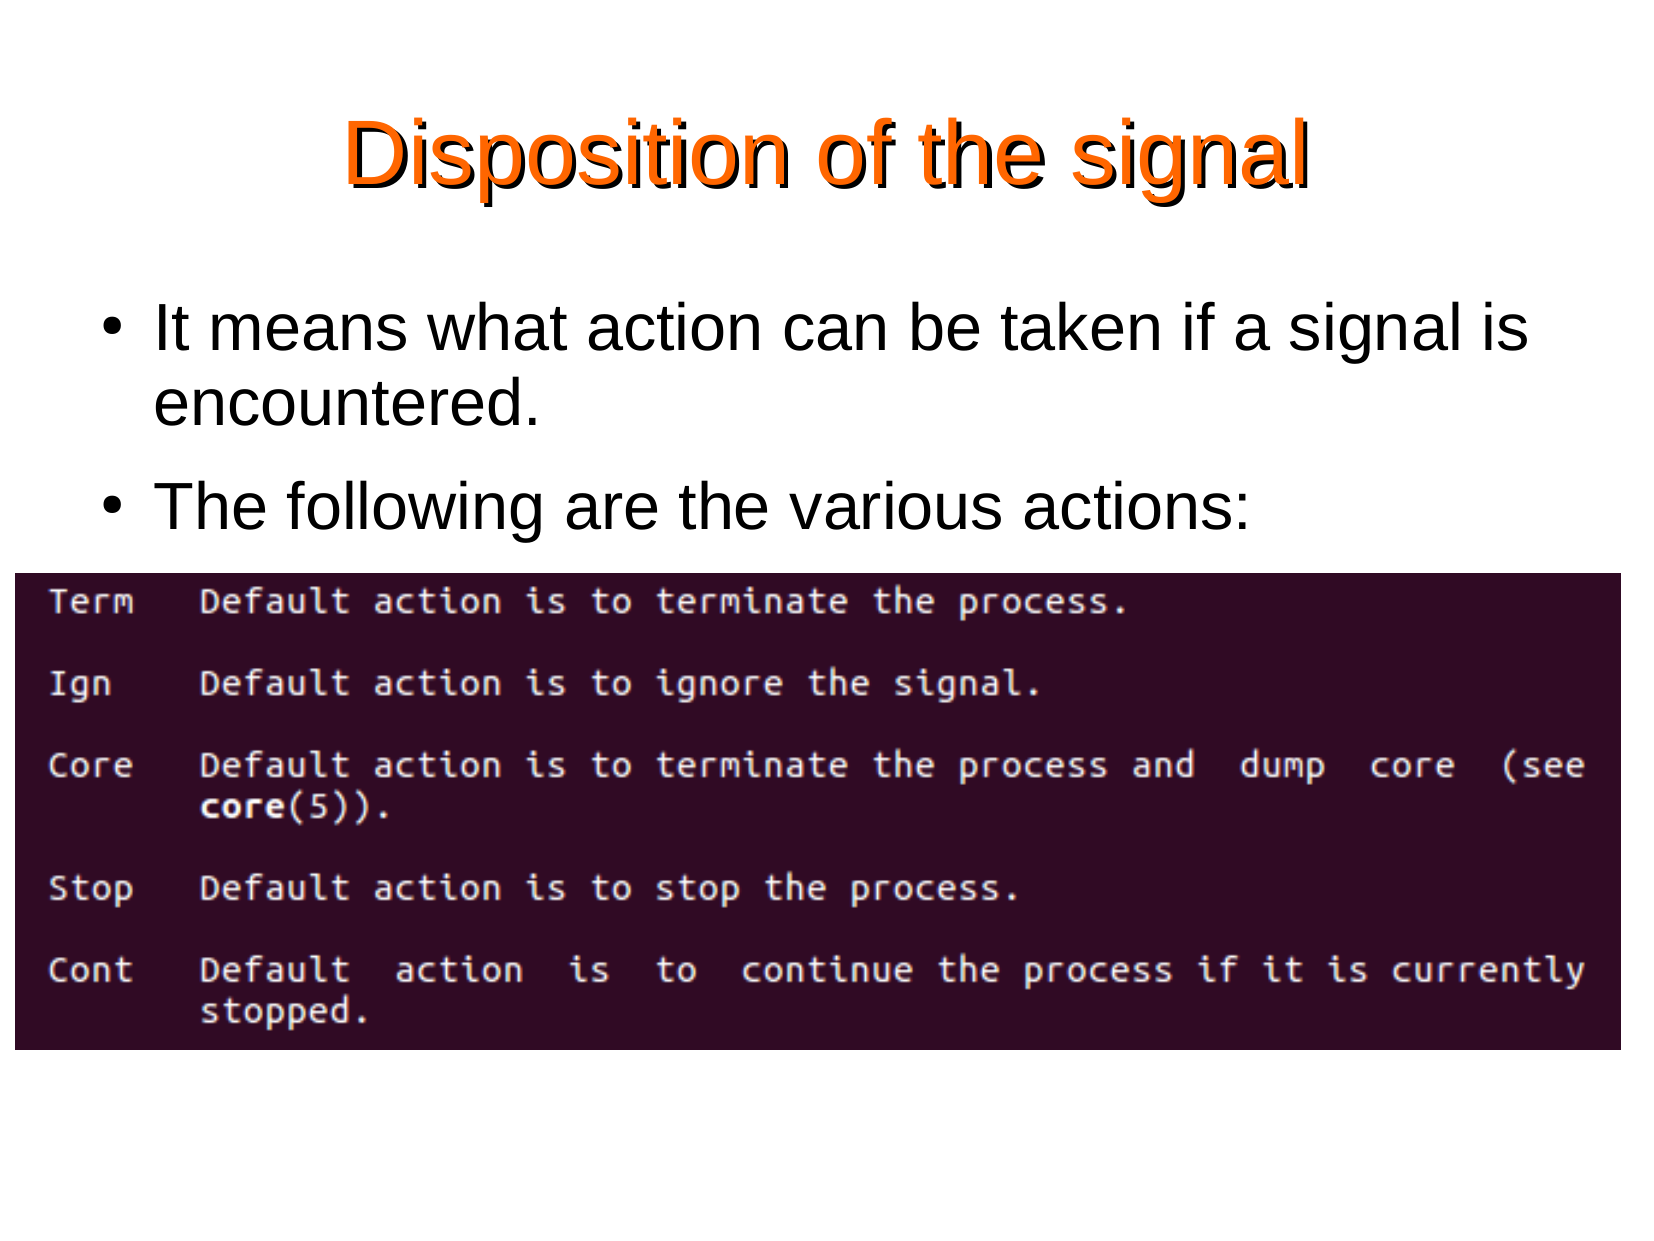

# Disposition of the signal
It means what action can be taken if a signal is encountered.
The following are the various actions: